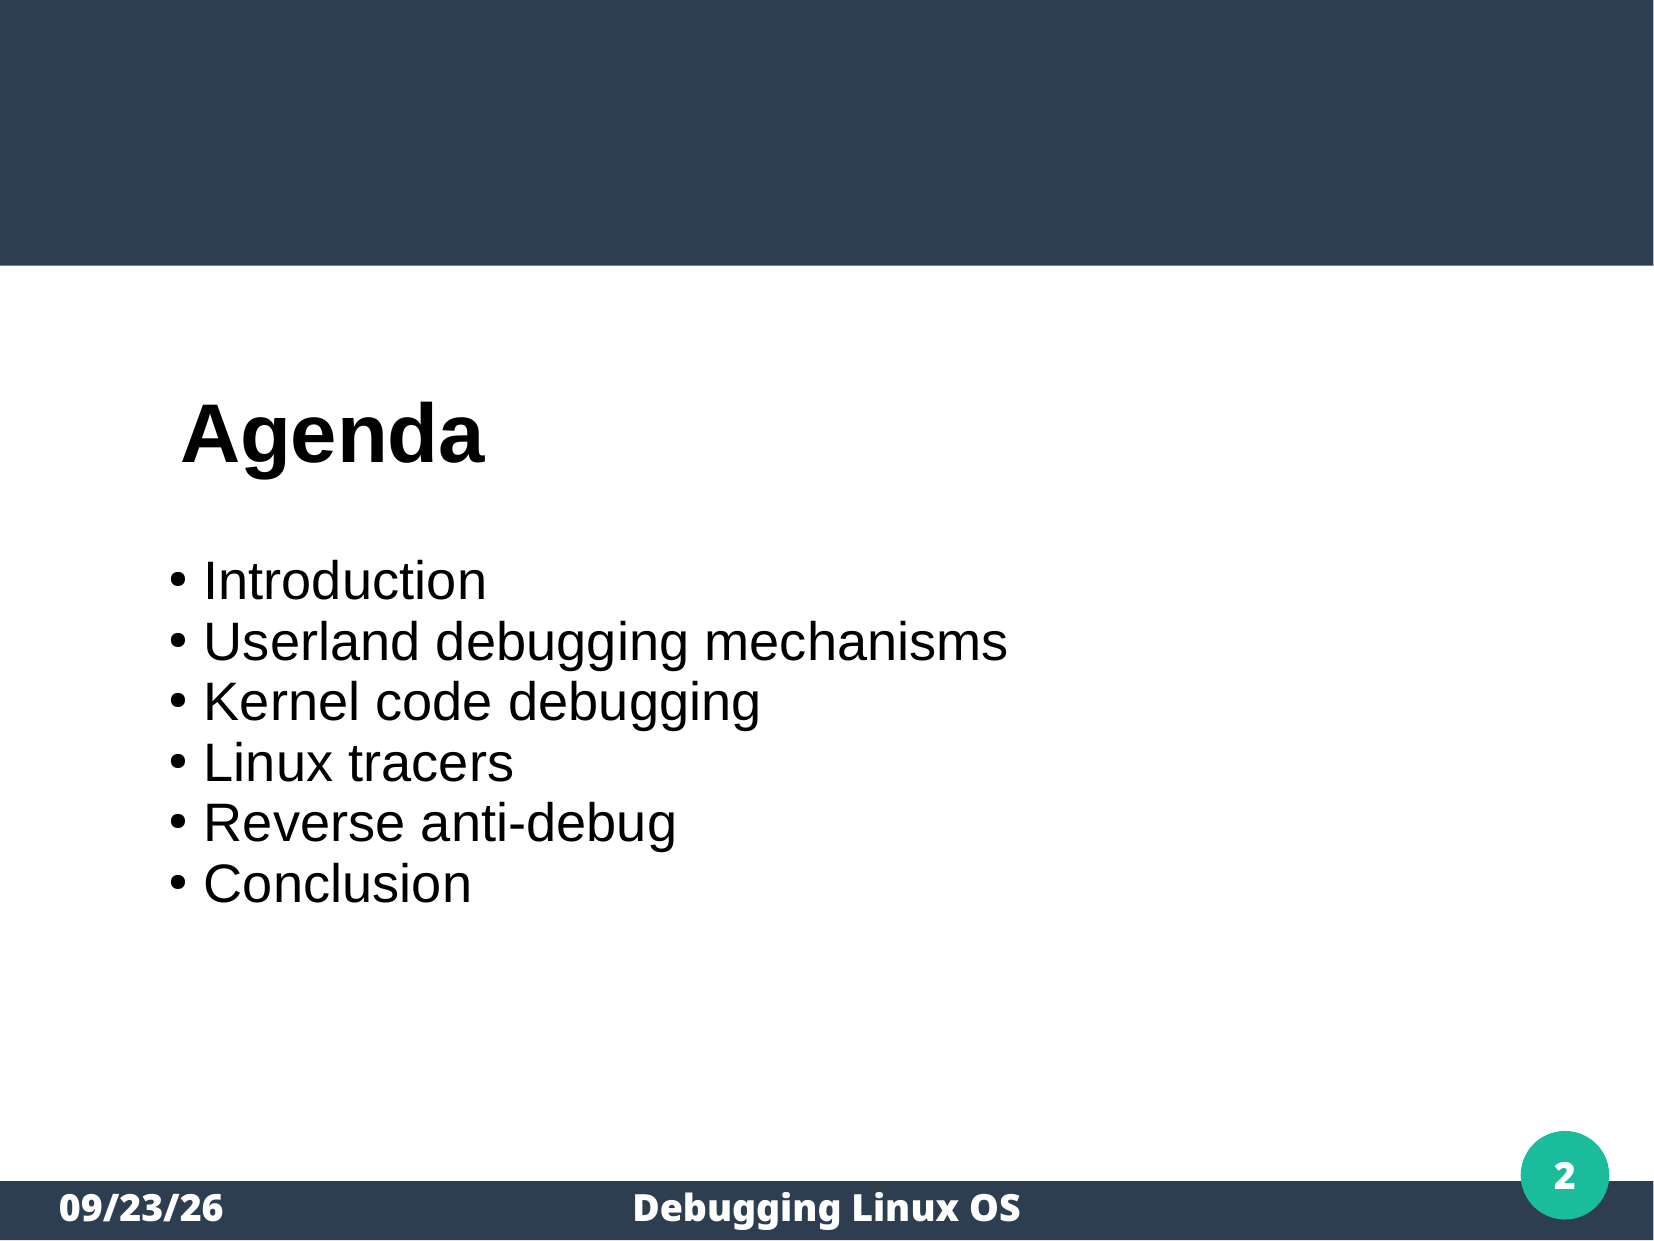

Agenda
Introduction
Userland debugging mechanisms
Kernel code debugging
Linux tracers
Reverse anti-debug
Conclusion
2
Debugging Linux OS